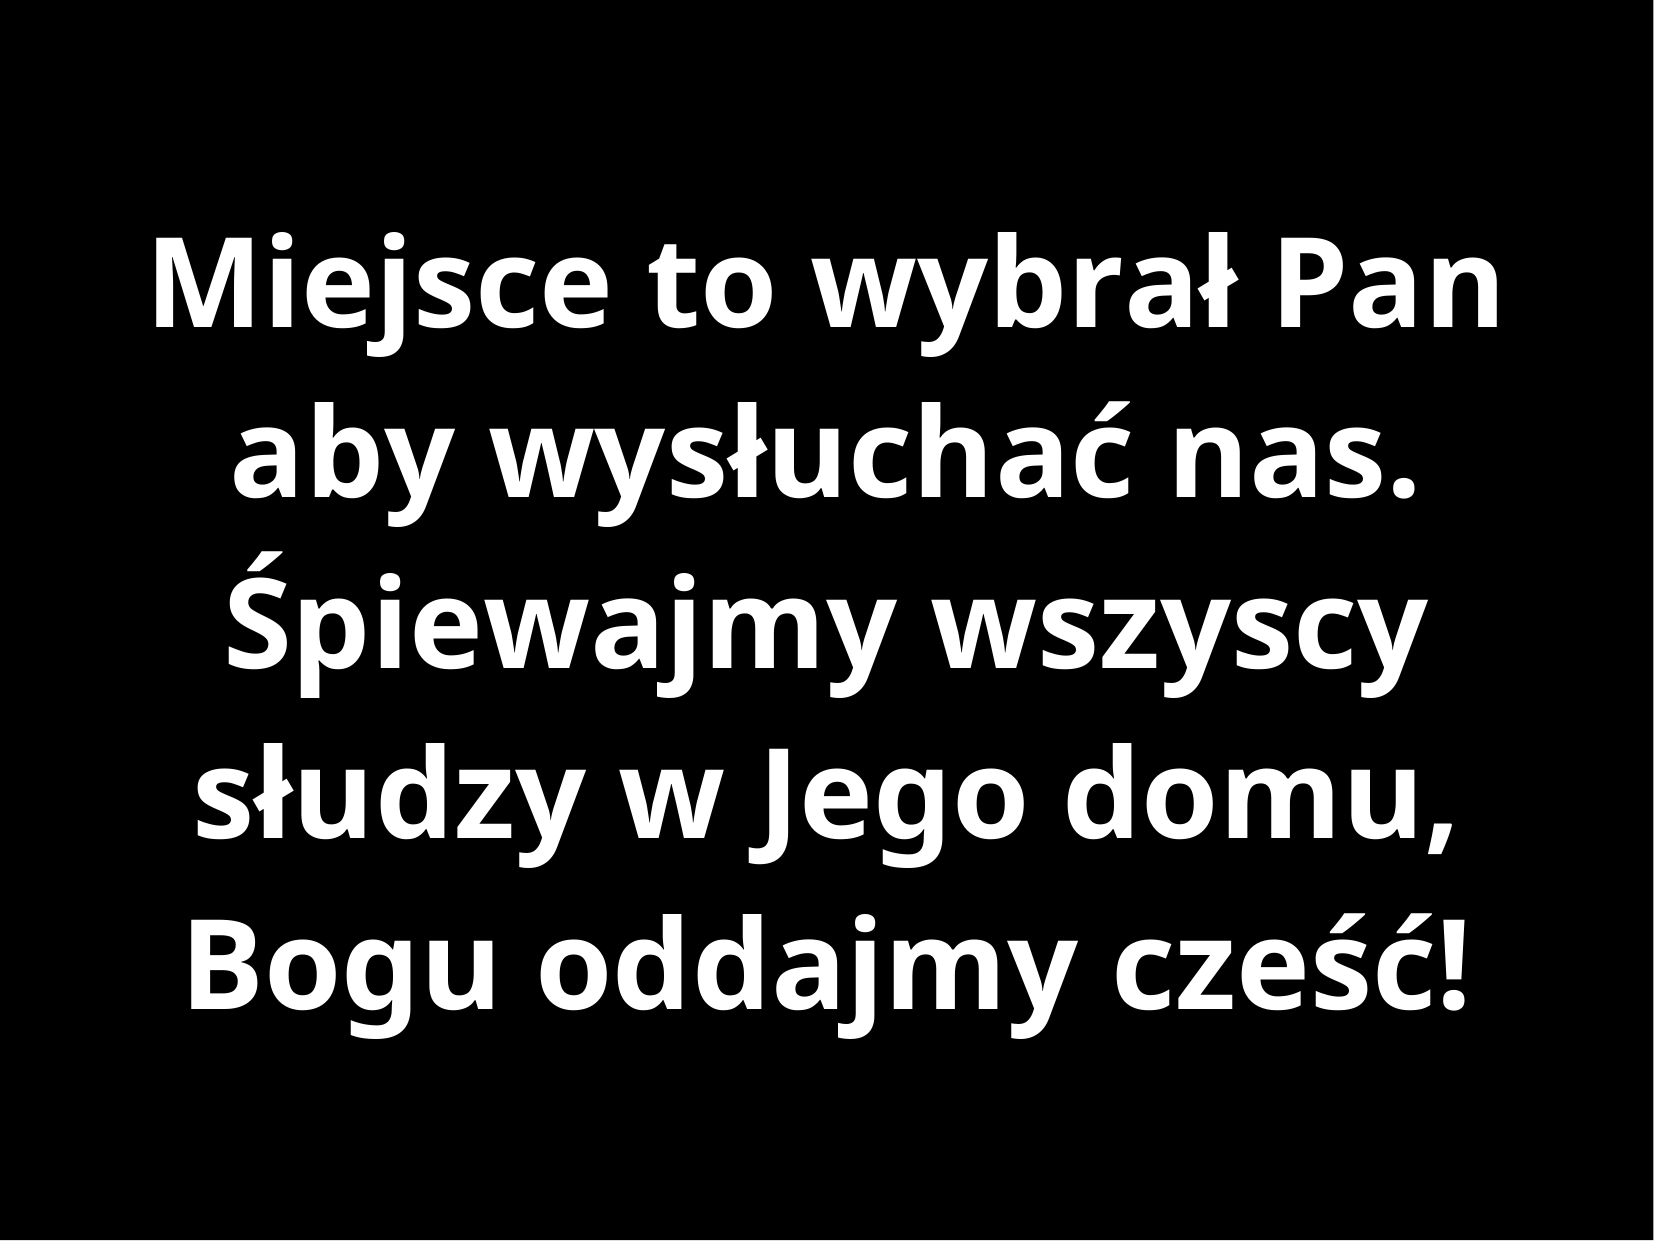

# Miejsce to wybrał Pan aby wysłuchać nas. Śpiewajmy wszyscy słudzy w Jego domu, Bogu oddajmy cześć!